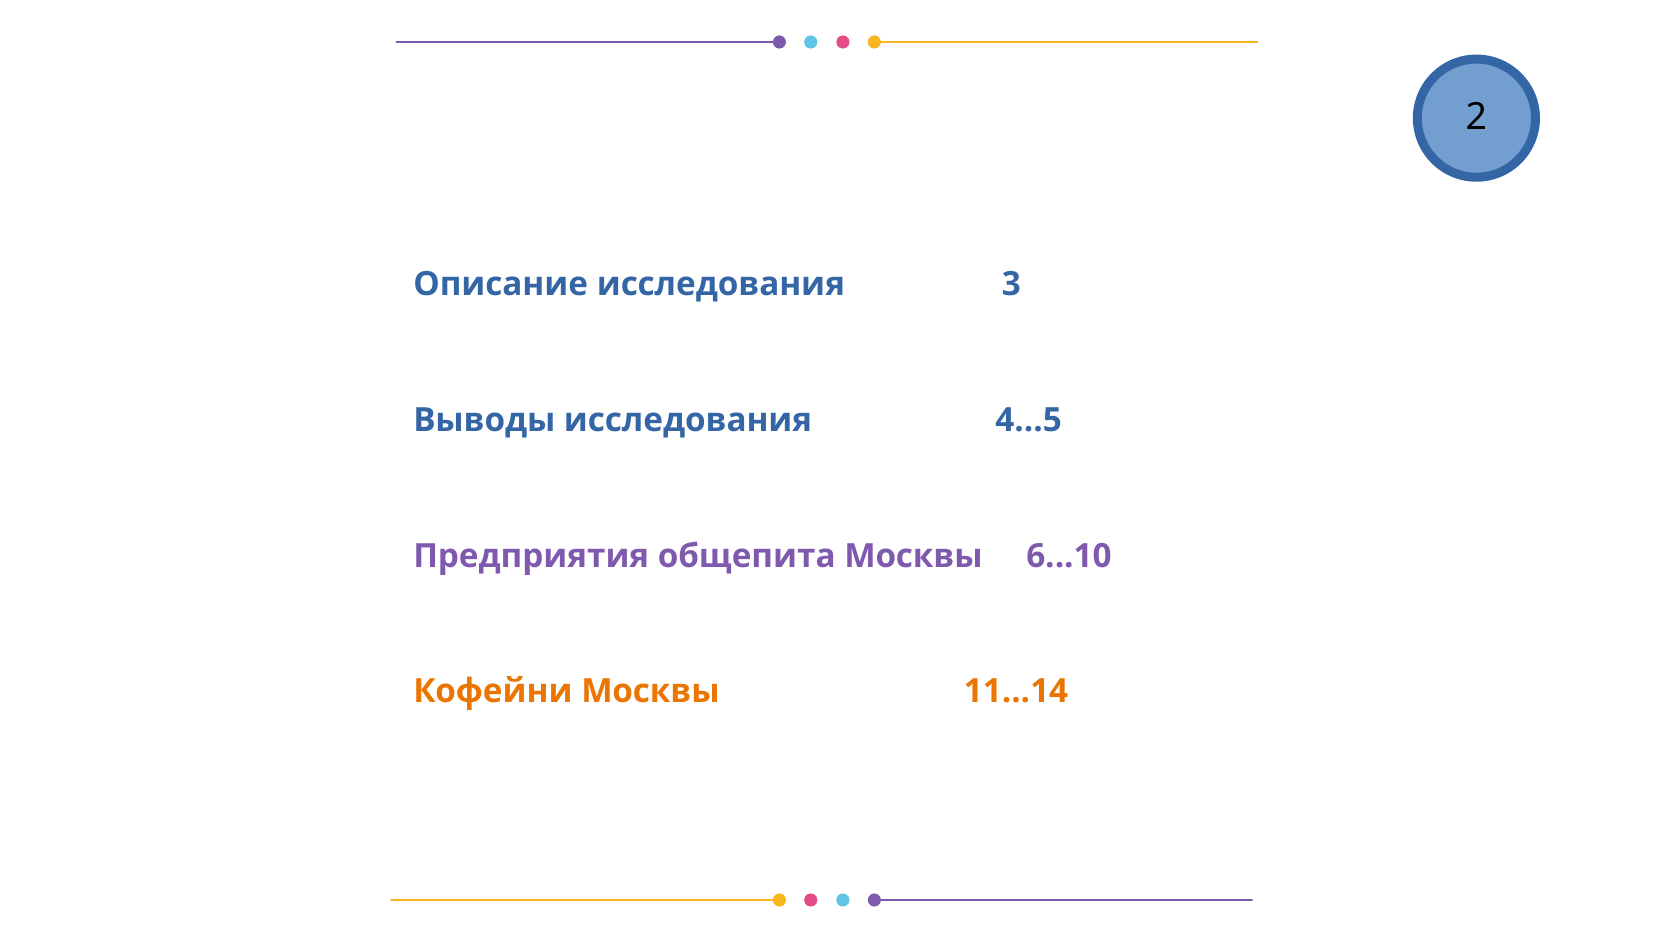

# Описание исследования 3 Выводы исследования 4...5 Предприятия общепита Москвы 6...10 Кофейни Москвы 11...14